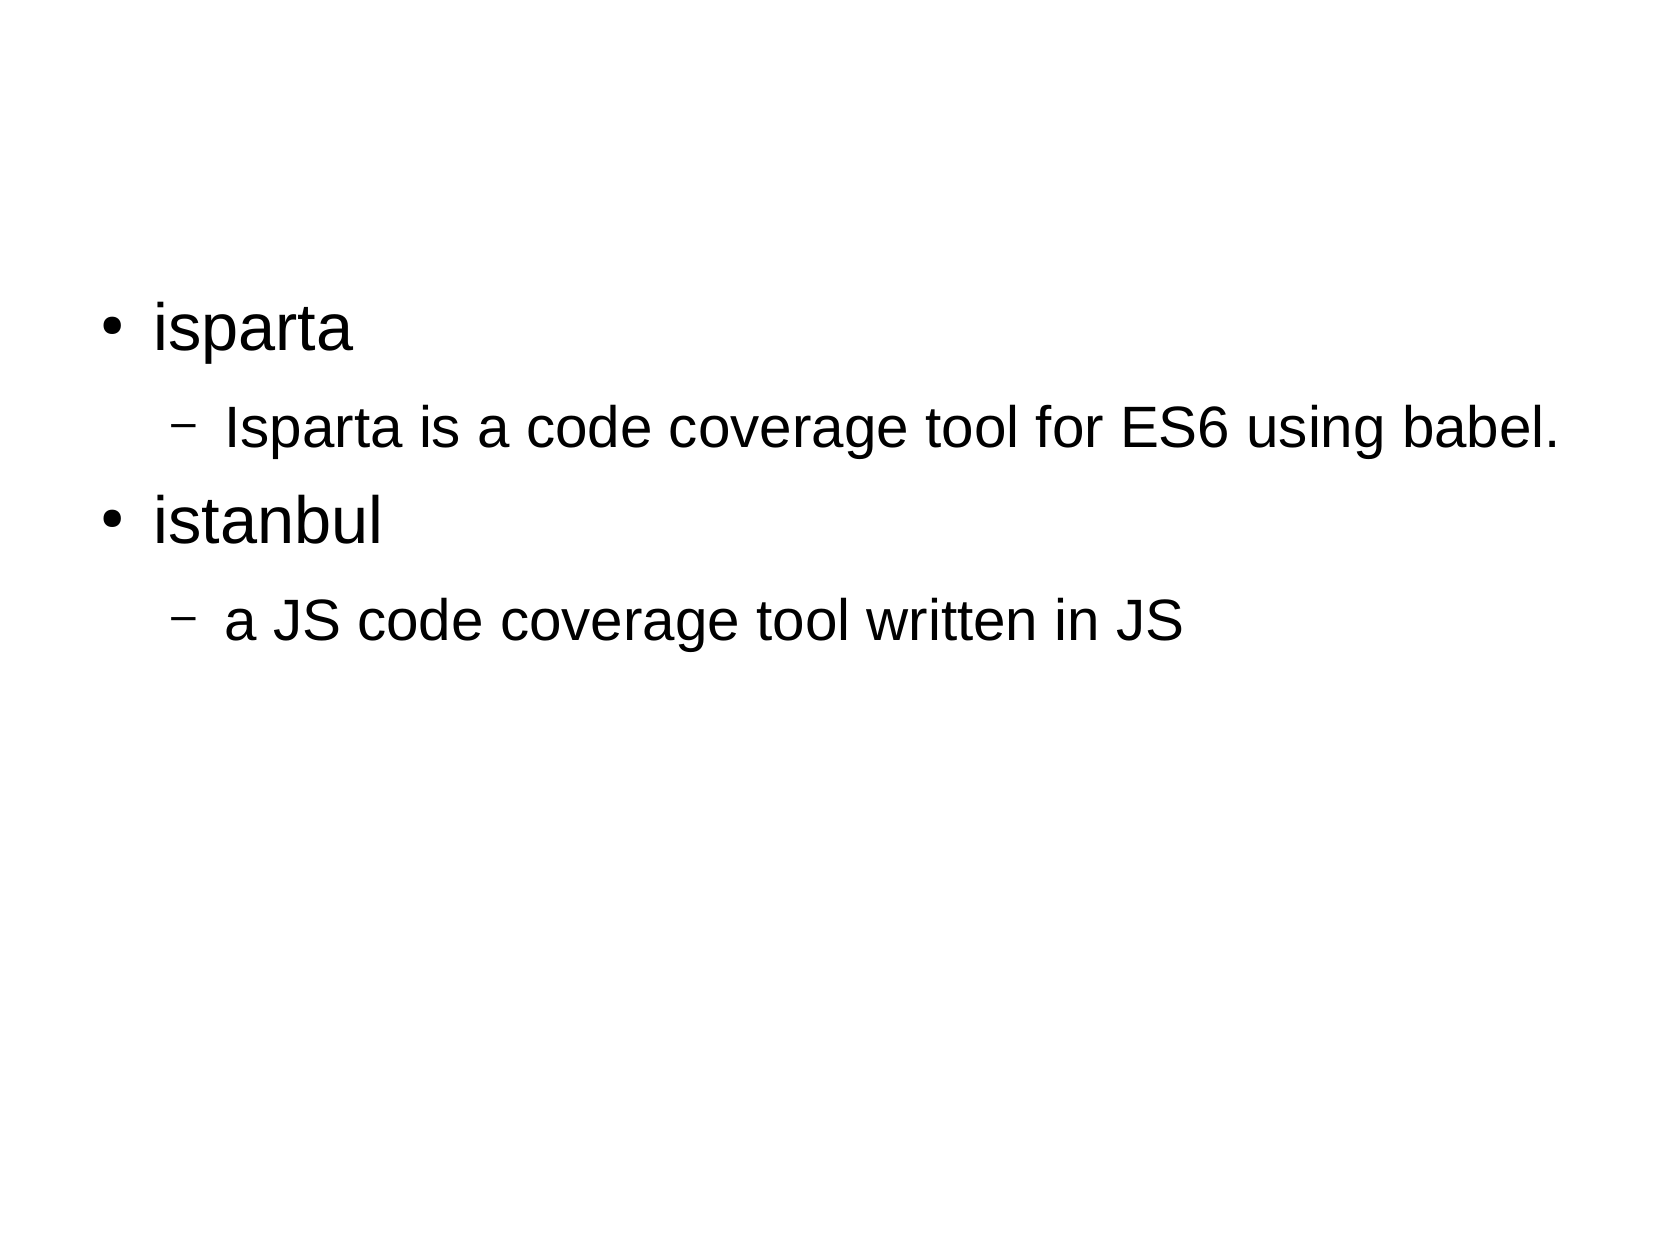

#
isparta
Isparta is a code coverage tool for ES6 using babel.
istanbul
a JS code coverage tool written in JS